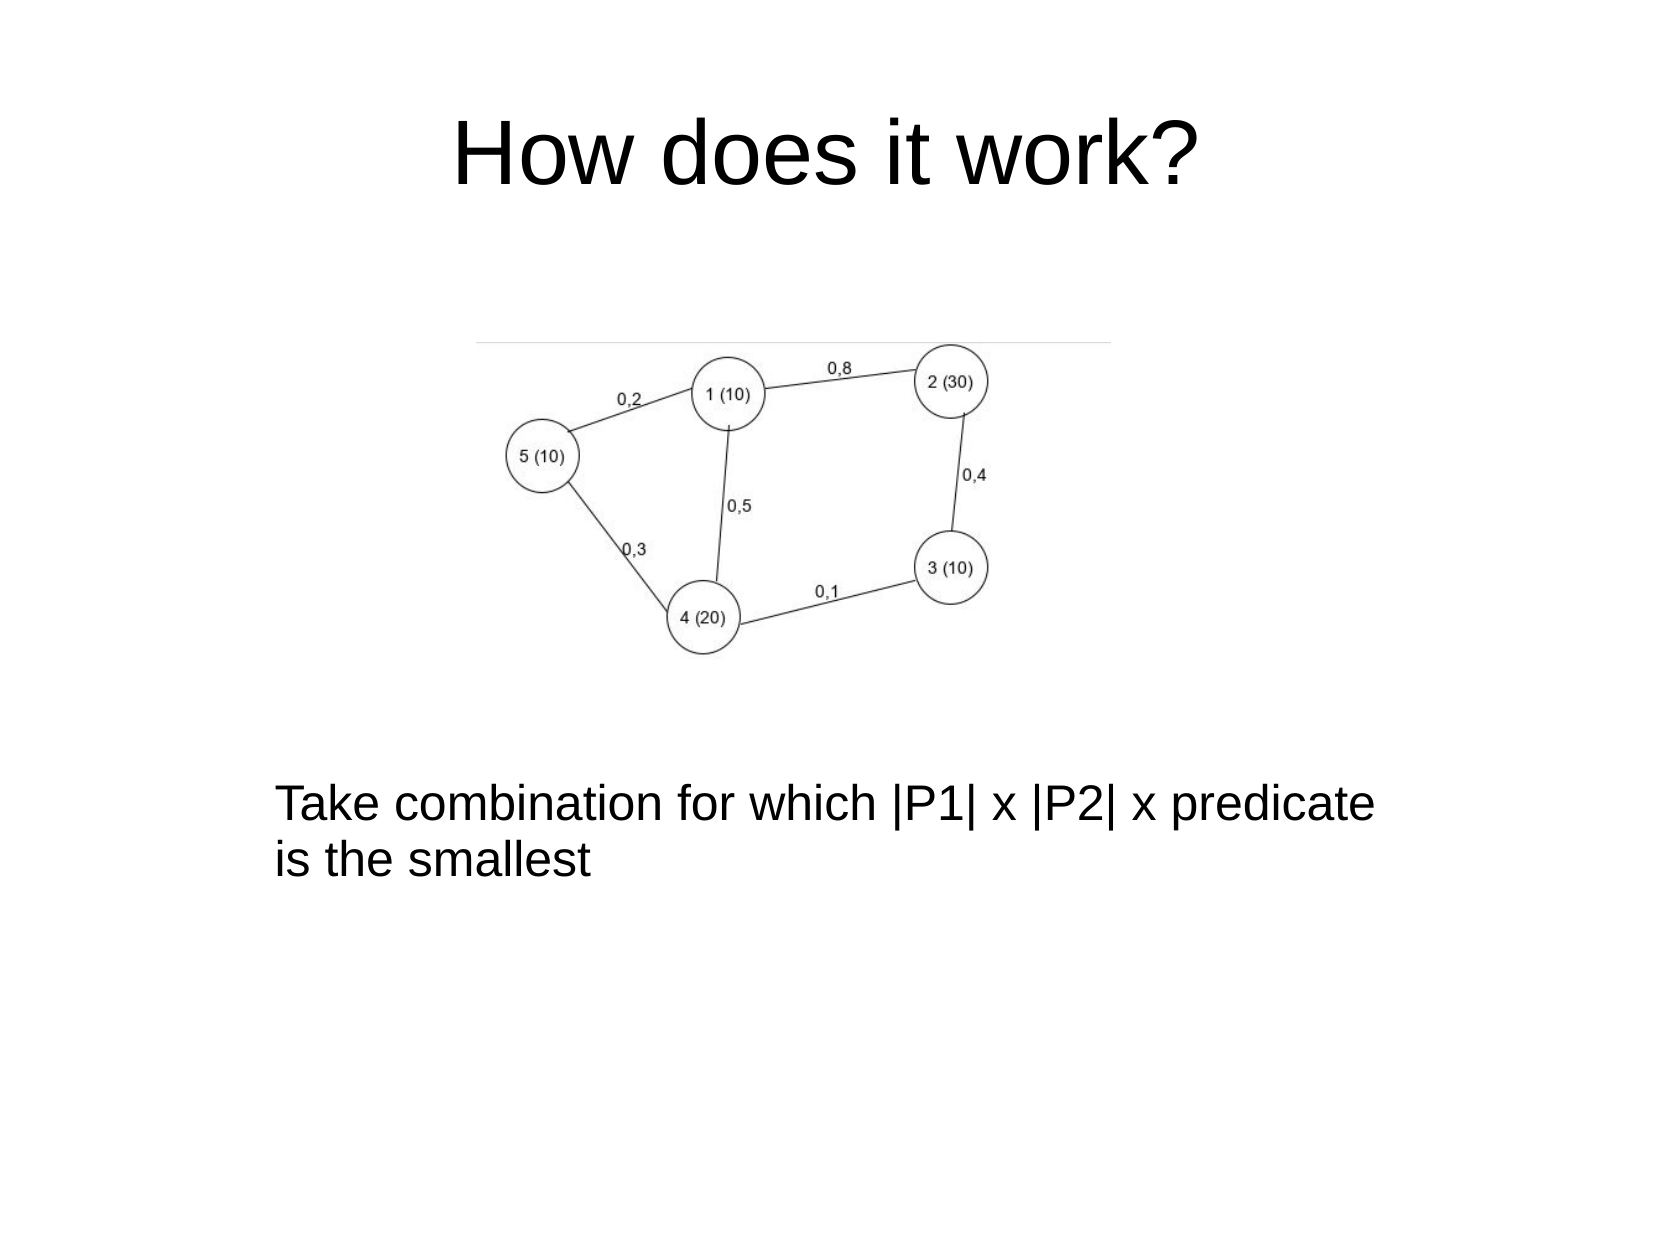

# How does it work?
Take combination for which |P1| x |P2| x predicate is the smallest